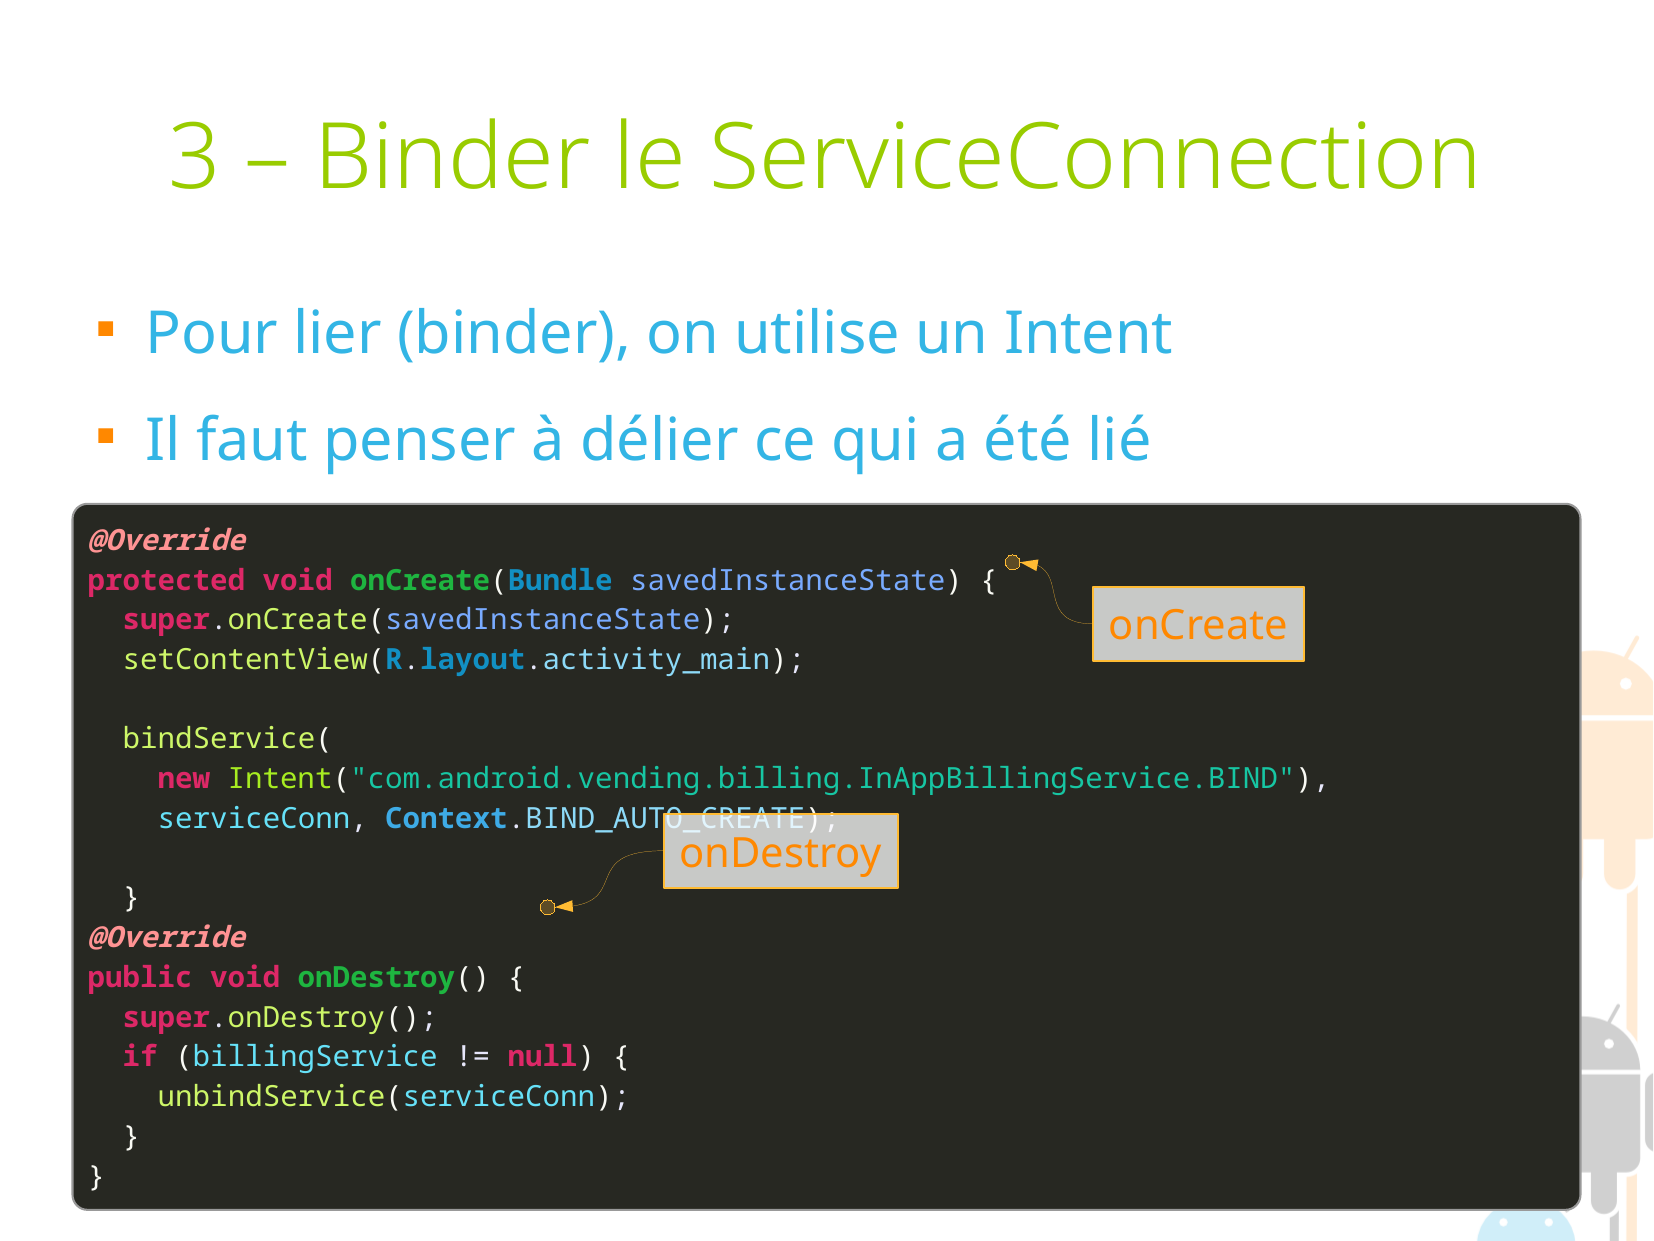

# 3 – Binder le ServiceConnection
Pour lier (binder), on utilise un Intent
Il faut penser à délier ce qui a été lié
@Override
protected void onCreate(Bundle savedInstanceState) {
 super.onCreate(savedInstanceState);
 setContentView(R.layout.activity_main);
 bindService(
 new Intent("com.android.vending.billing.InAppBillingService.BIND"),
 serviceConn, Context.BIND_AUTO_CREATE);
 }
@Override
public void onDestroy() {
 super.onDestroy();
 if (billingService != null) {
 unbindService(serviceConn);
 }
}
onCreate
onDestroy
session sept 2016
Yann Caron (c) 2014
51